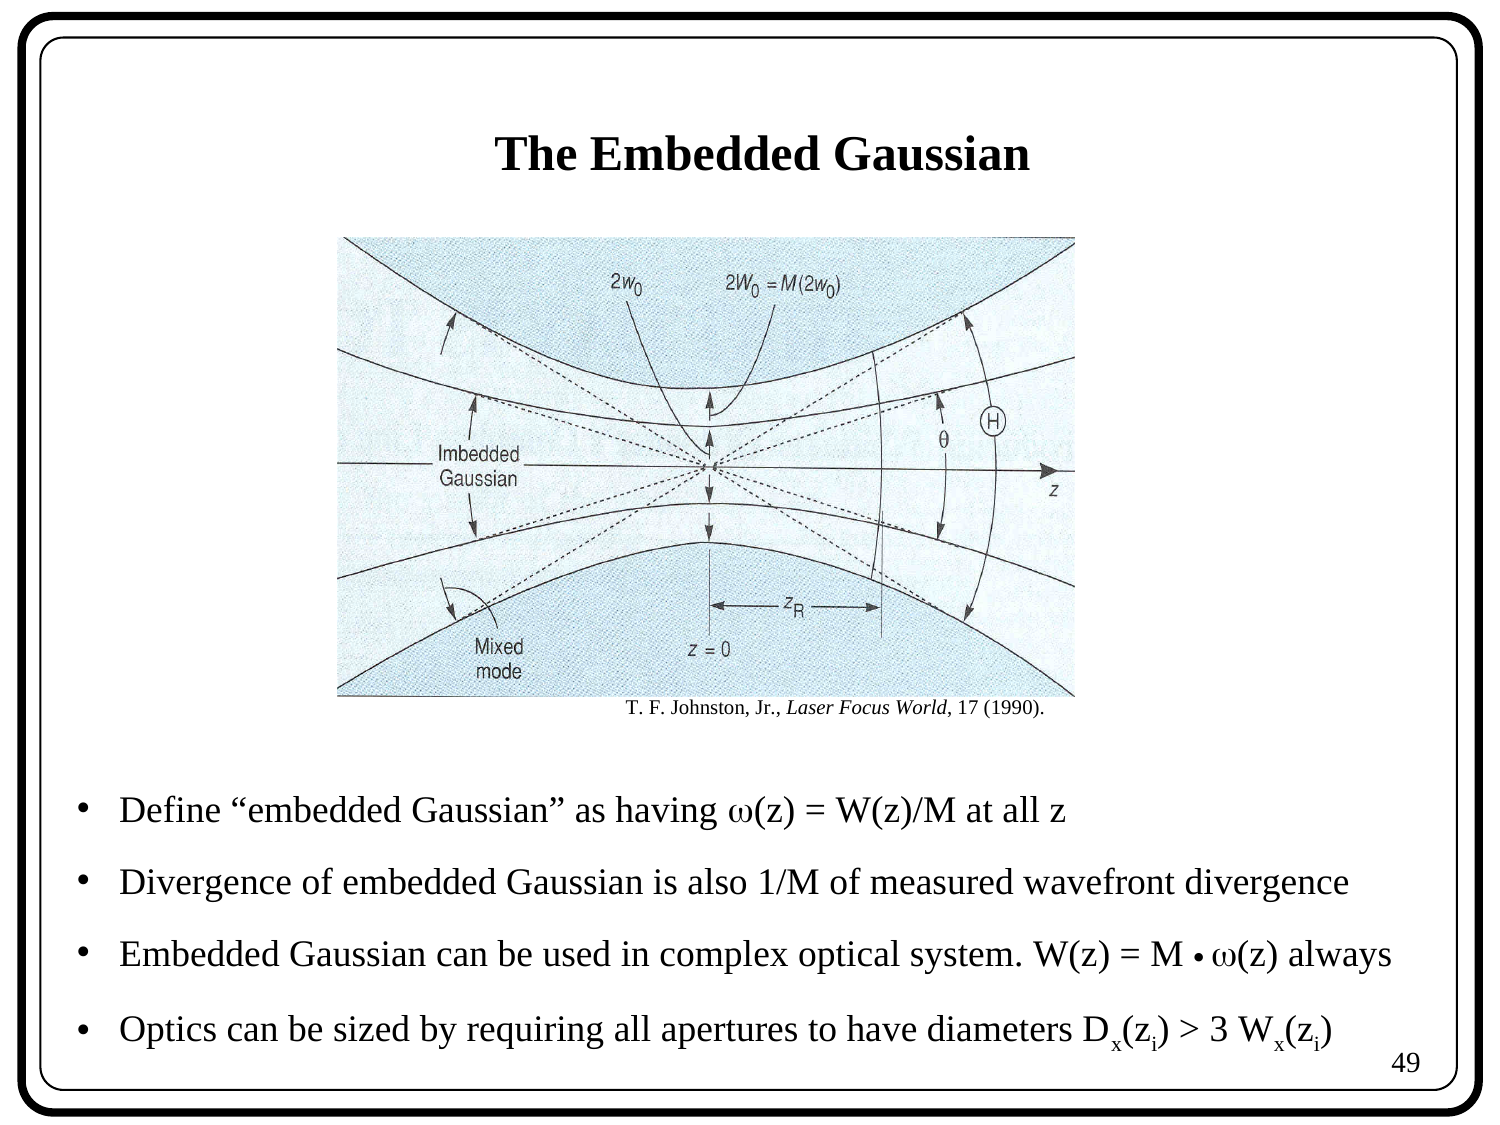

# The Embedded Gaussian
T. F. Johnston, Jr., Laser Focus World, 17 (1990).
 Define “embedded Gaussian” as having (z) = W(z)/M at all z
 Divergence of embedded Gaussian is also 1/M of measured wavefront divergence
 Embedded Gaussian can be used in complex optical system. W(z) = M  (z) always
 Optics can be sized by requiring all apertures to have diameters Dx(zi) > 3 Wx(zi)